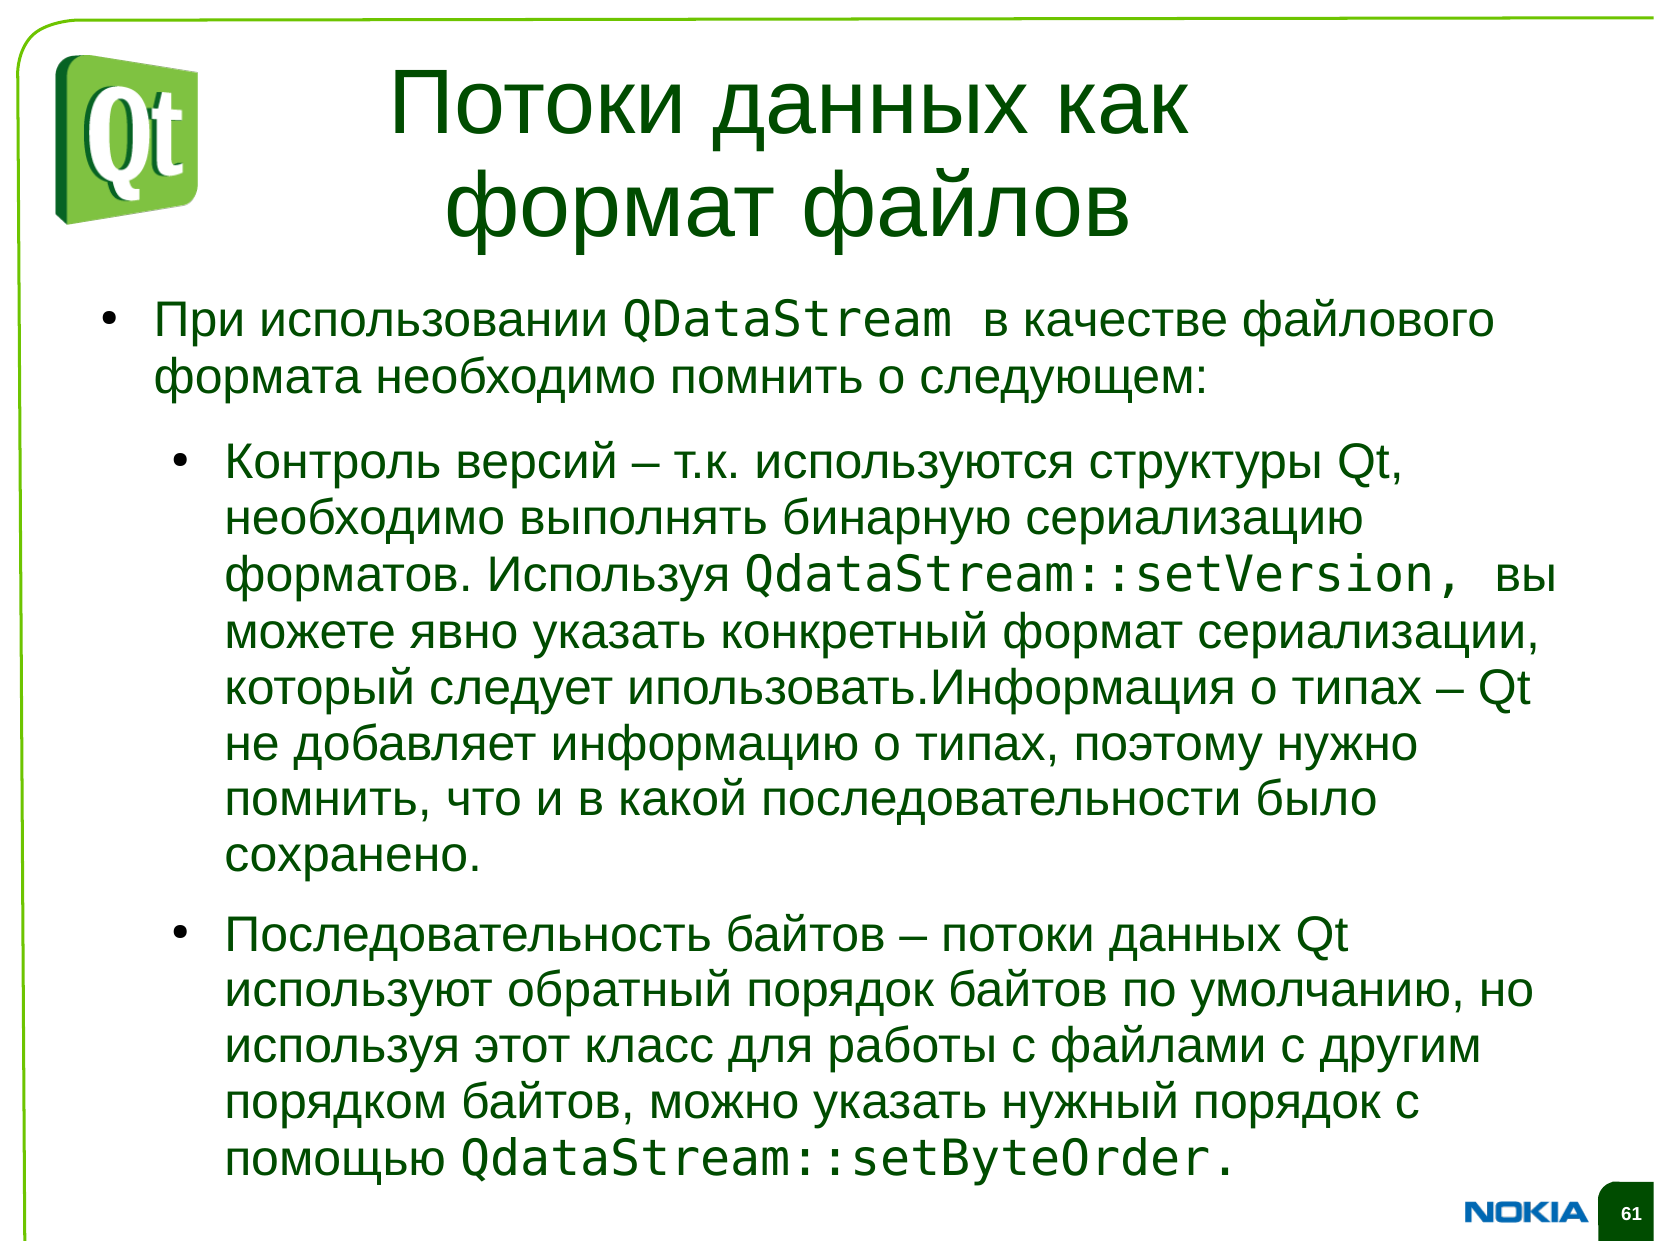

# Потоки данных как формат файлов
При использовании QDataStream в качестве файлового формата необходимо помнить о следующем:
Контроль версий – т.к. используются структуры Qt, необходимо выполнять бинарную сериализацию форматов. Используя QdataStream::setVersion, вы можете явно указать конкретный формат сериализации, который следует ипользовать.Информация о типах – Qt не добавляет информацию о типах, поэтому нужно помнить, что и в какой последовательности было сохранено.
Последовательность байтов – потоки данных Qt используют обратный порядок байтов по умолчанию, но используя этот класс для работы с файлами с другим порядком байтов, можно указать нужный порядок с помощью QdataStream::setByteOrder.